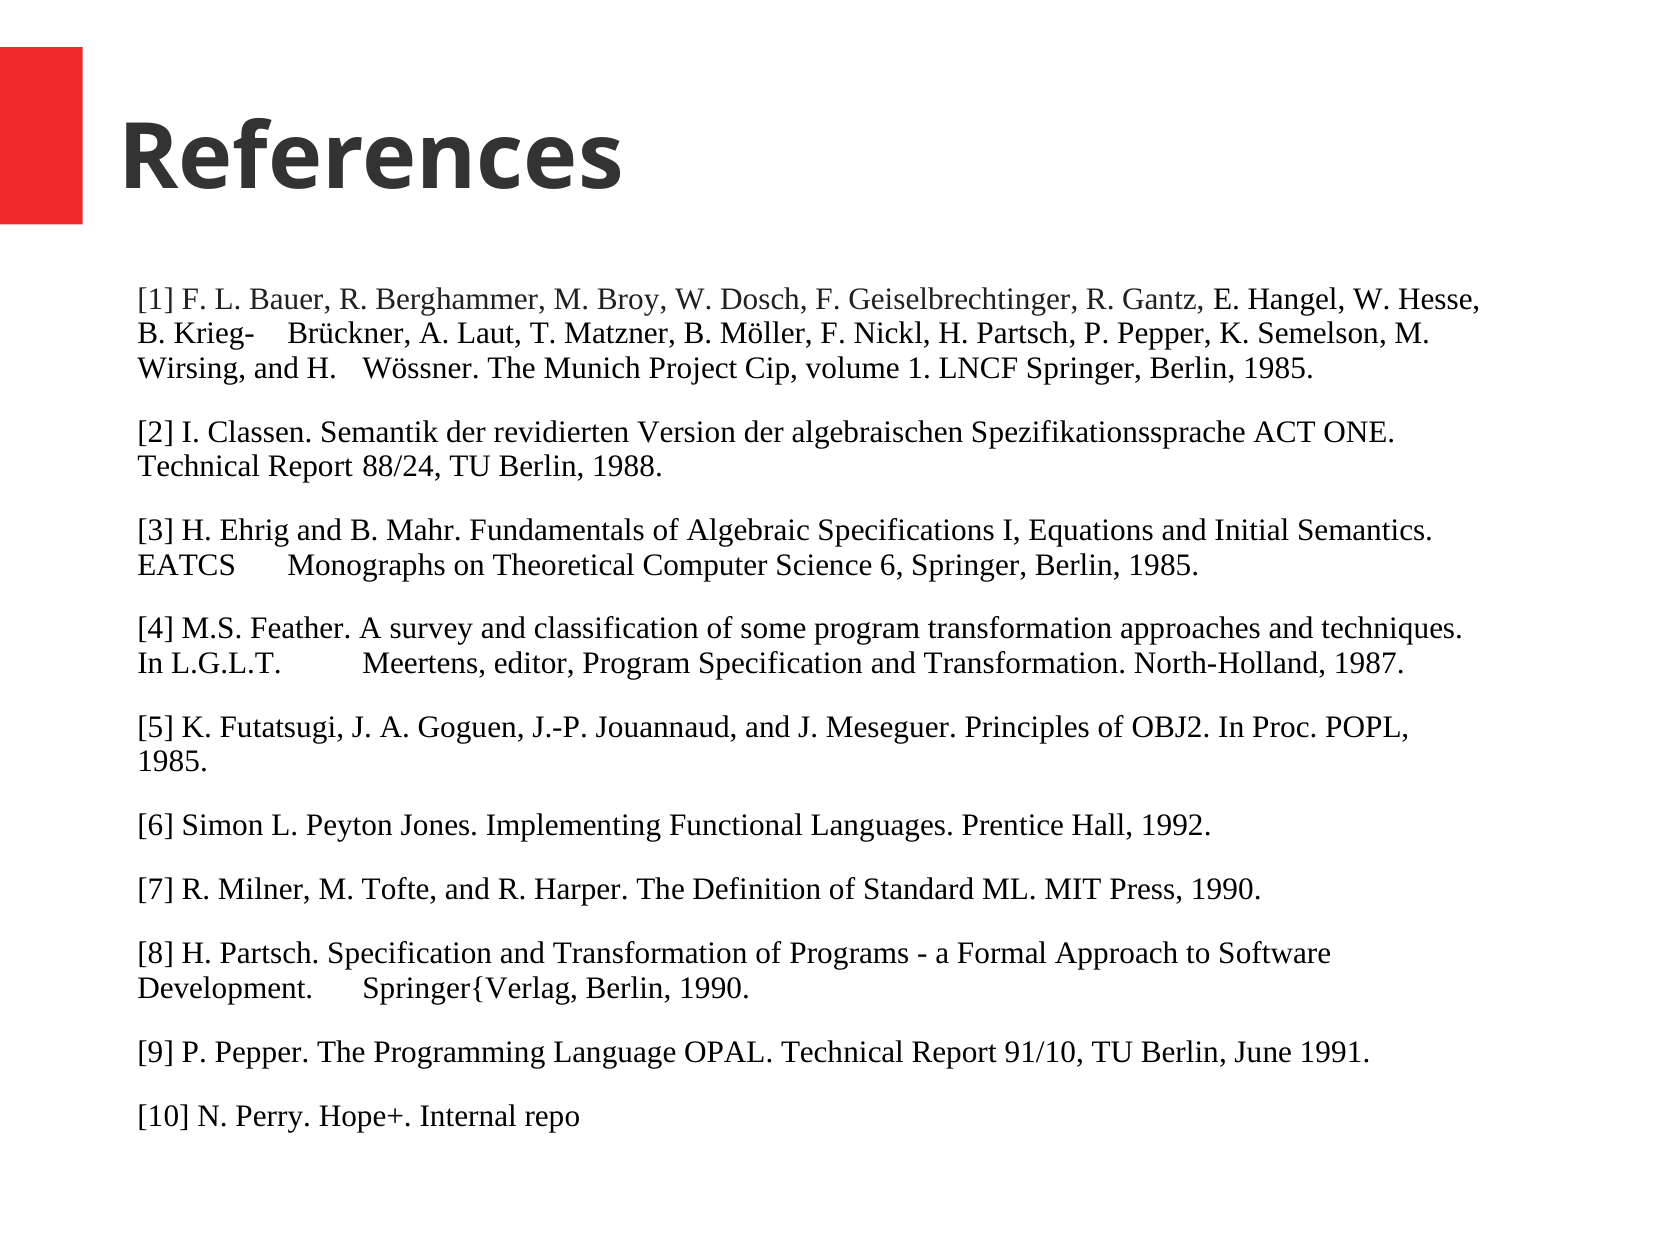

# References
[1] F. L. Bauer, R. Berghammer, M. Broy, W. Dosch, F. Geiselbrechtinger, R. Gantz, E. Hangel, W. Hesse, B. Krieg-	Brückner, A. Laut, T. Matzner, B. Möller, F. Nickl, H. Partsch, P. Pepper, K. Semelson, M. Wirsing, and H. 	Wössner. The Munich Project Cip, volume 1. LNCF Springer, Berlin, 1985.
[2] I. Classen. Semantik der revidierten Version der algebraischen Spezifikationssprache ACT ONE. Technical Report 	88/24, TU Berlin, 1988.
[3] H. Ehrig and B. Mahr. Fundamentals of Algebraic Specifications I, Equations and Initial Semantics. EATCS 	Monographs on Theoretical Computer Science 6, Springer, Berlin, 1985.
[4] M.S. Feather. A survey and classification of some program transformation approaches and techniques. In L.G.L.T. 	Meertens, editor, Program Specification and Transformation. North-Holland, 1987.
[5] K. Futatsugi, J. A. Goguen, J.-P. Jouannaud, and J. Meseguer. Principles of OBJ2. In Proc. POPL, 1985.
[6] Simon L. Peyton Jones. Implementing Functional Languages. Prentice Hall, 1992.
[7] R. Milner, M. Tofte, and R. Harper. The Definition of Standard ML. MIT Press, 1990.
[8] H. Partsch. Specification and Transformation of Programs - a Formal Approach to Software Development. 	Springer{Verlag, Berlin, 1990.
[9] P. Pepper. The Programming Language OPAL. Technical Report 91/10, TU Berlin, June 1991.
[10] N. Perry. Hope+. Internal repo